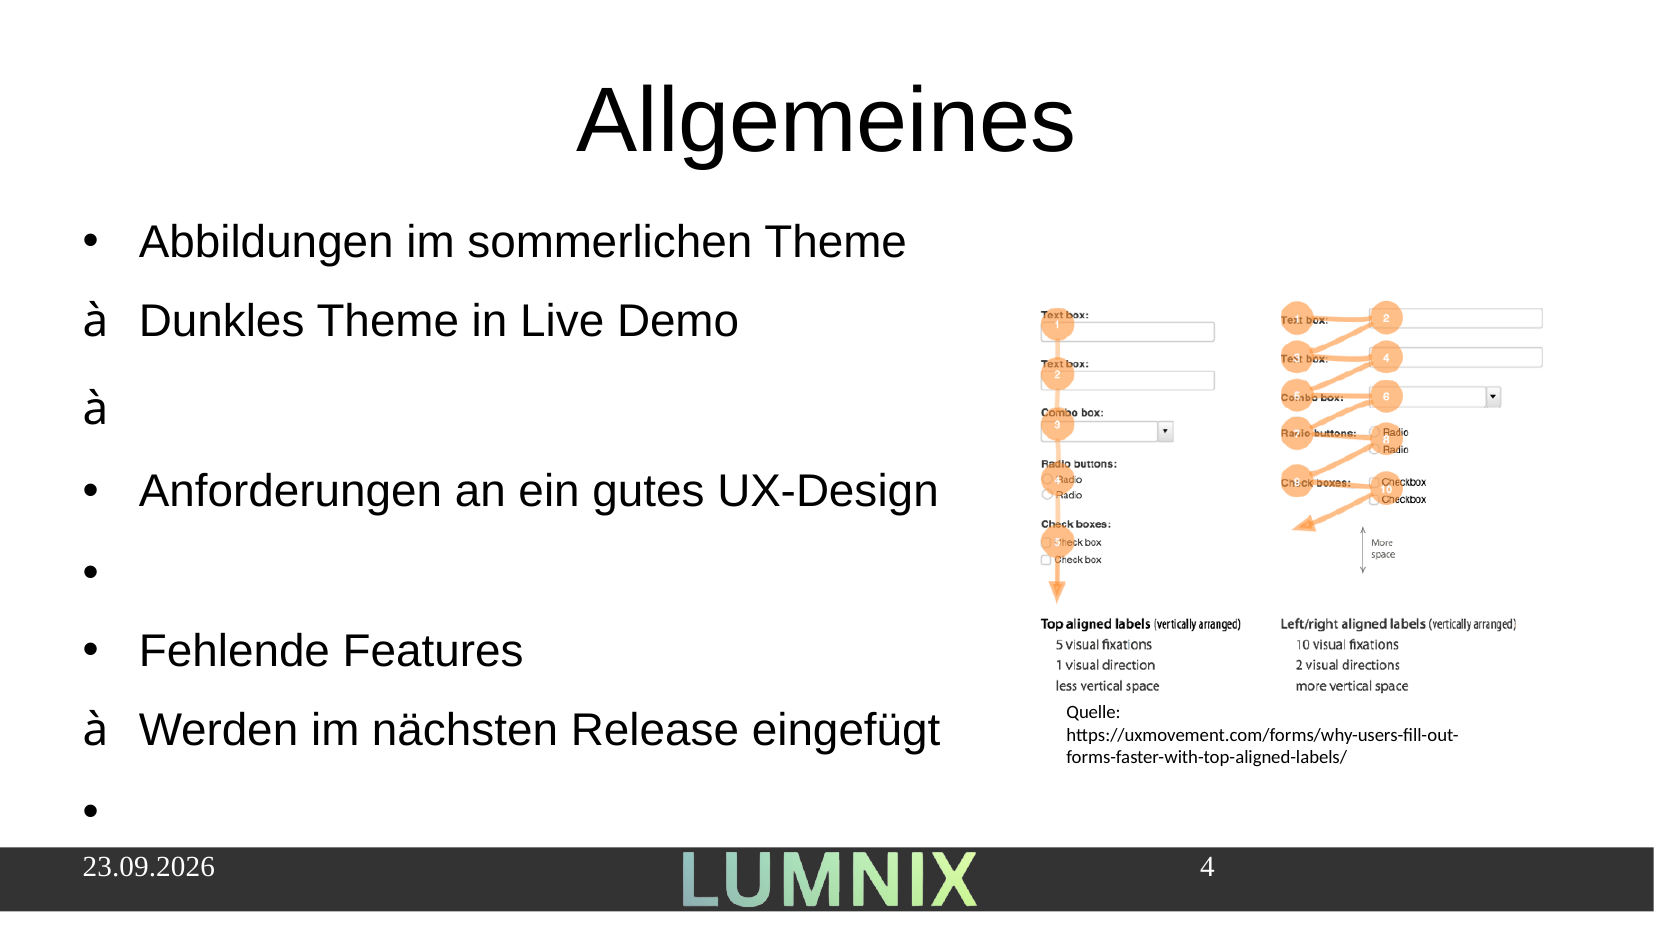

# Allgemeines
Abbildungen im sommerlichen Theme
Dunkles Theme in Live Demo
Anforderungen an ein gutes UX-Design
Fehlende Features
Werden im nächsten Release eingefügt
Quelle:
https://uxmovement.com/forms/why-users-fill-out-forms-faster-with-top-aligned-labels/
4